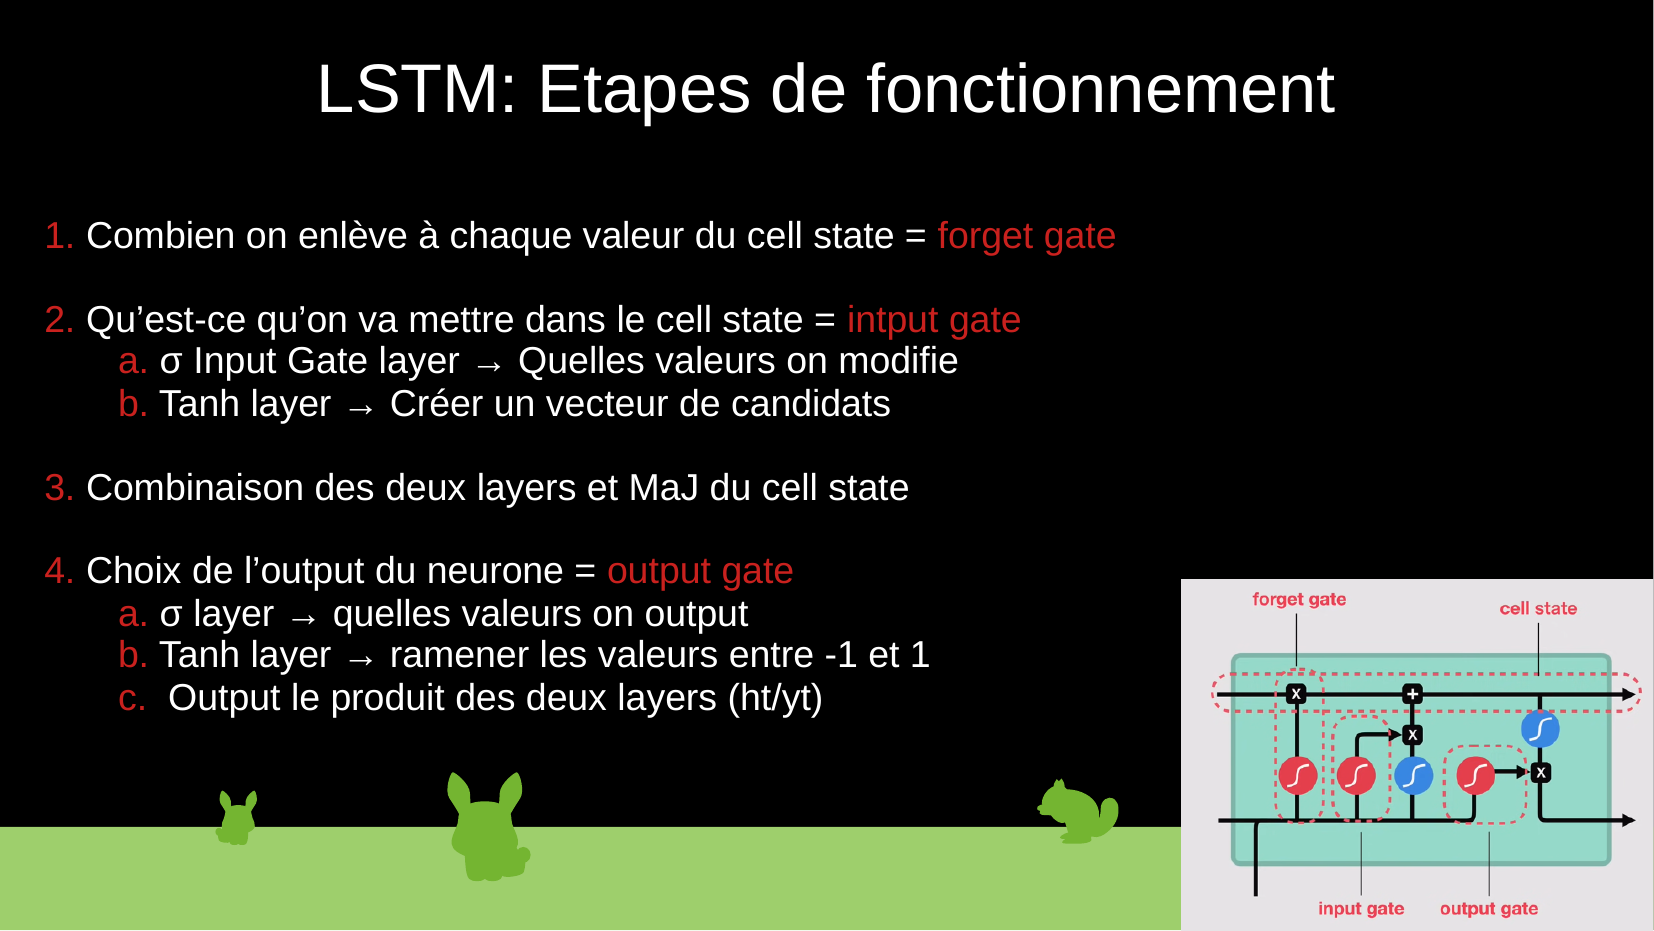

# LSTM: Etapes de fonctionnement
1. Combien on enlève à chaque valeur du cell state = forget gate
2. Qu’est-ce qu’on va mettre dans le cell state = intput gate
	a. σ Input Gate layer → Quelles valeurs on modifie
	b. Tanh layer → Créer un vecteur de candidats
3. Combinaison des deux layers et MaJ du cell state
4. Choix de l’output du neurone = output gate
	a. σ layer → quelles valeurs on output
	b. Tanh layer → ramener les valeurs entre -1 et 1
	c. Output le produit des deux layers (ht/yt)